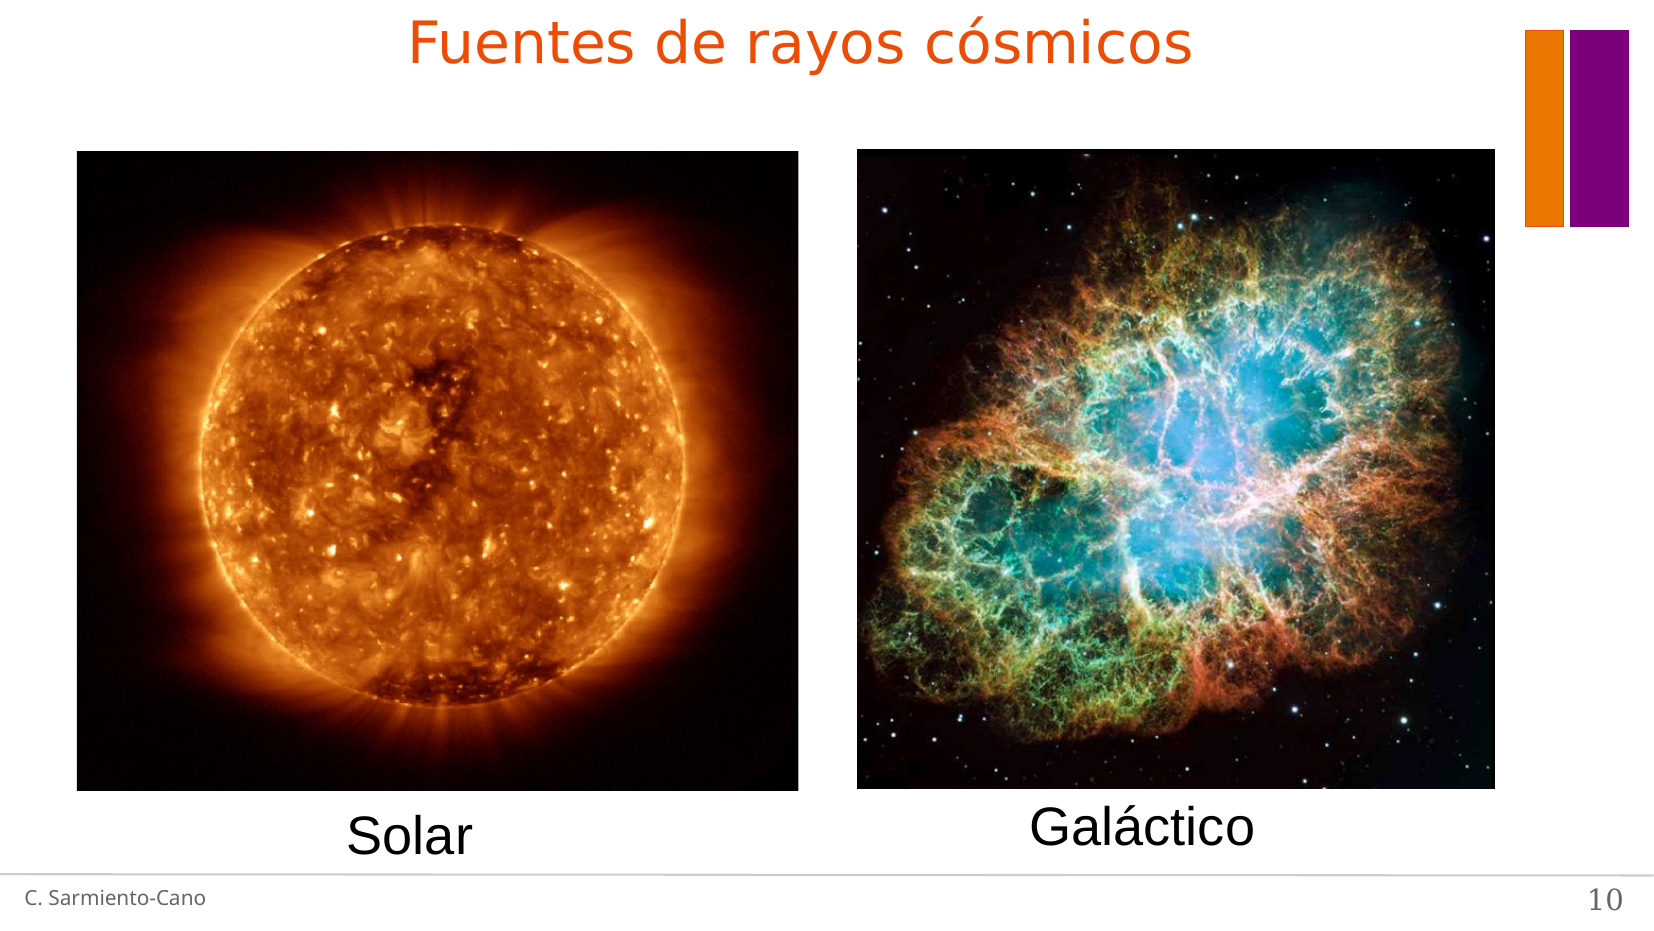

# Fuentes de rayos cósmicos
Galáctico
Solar
10